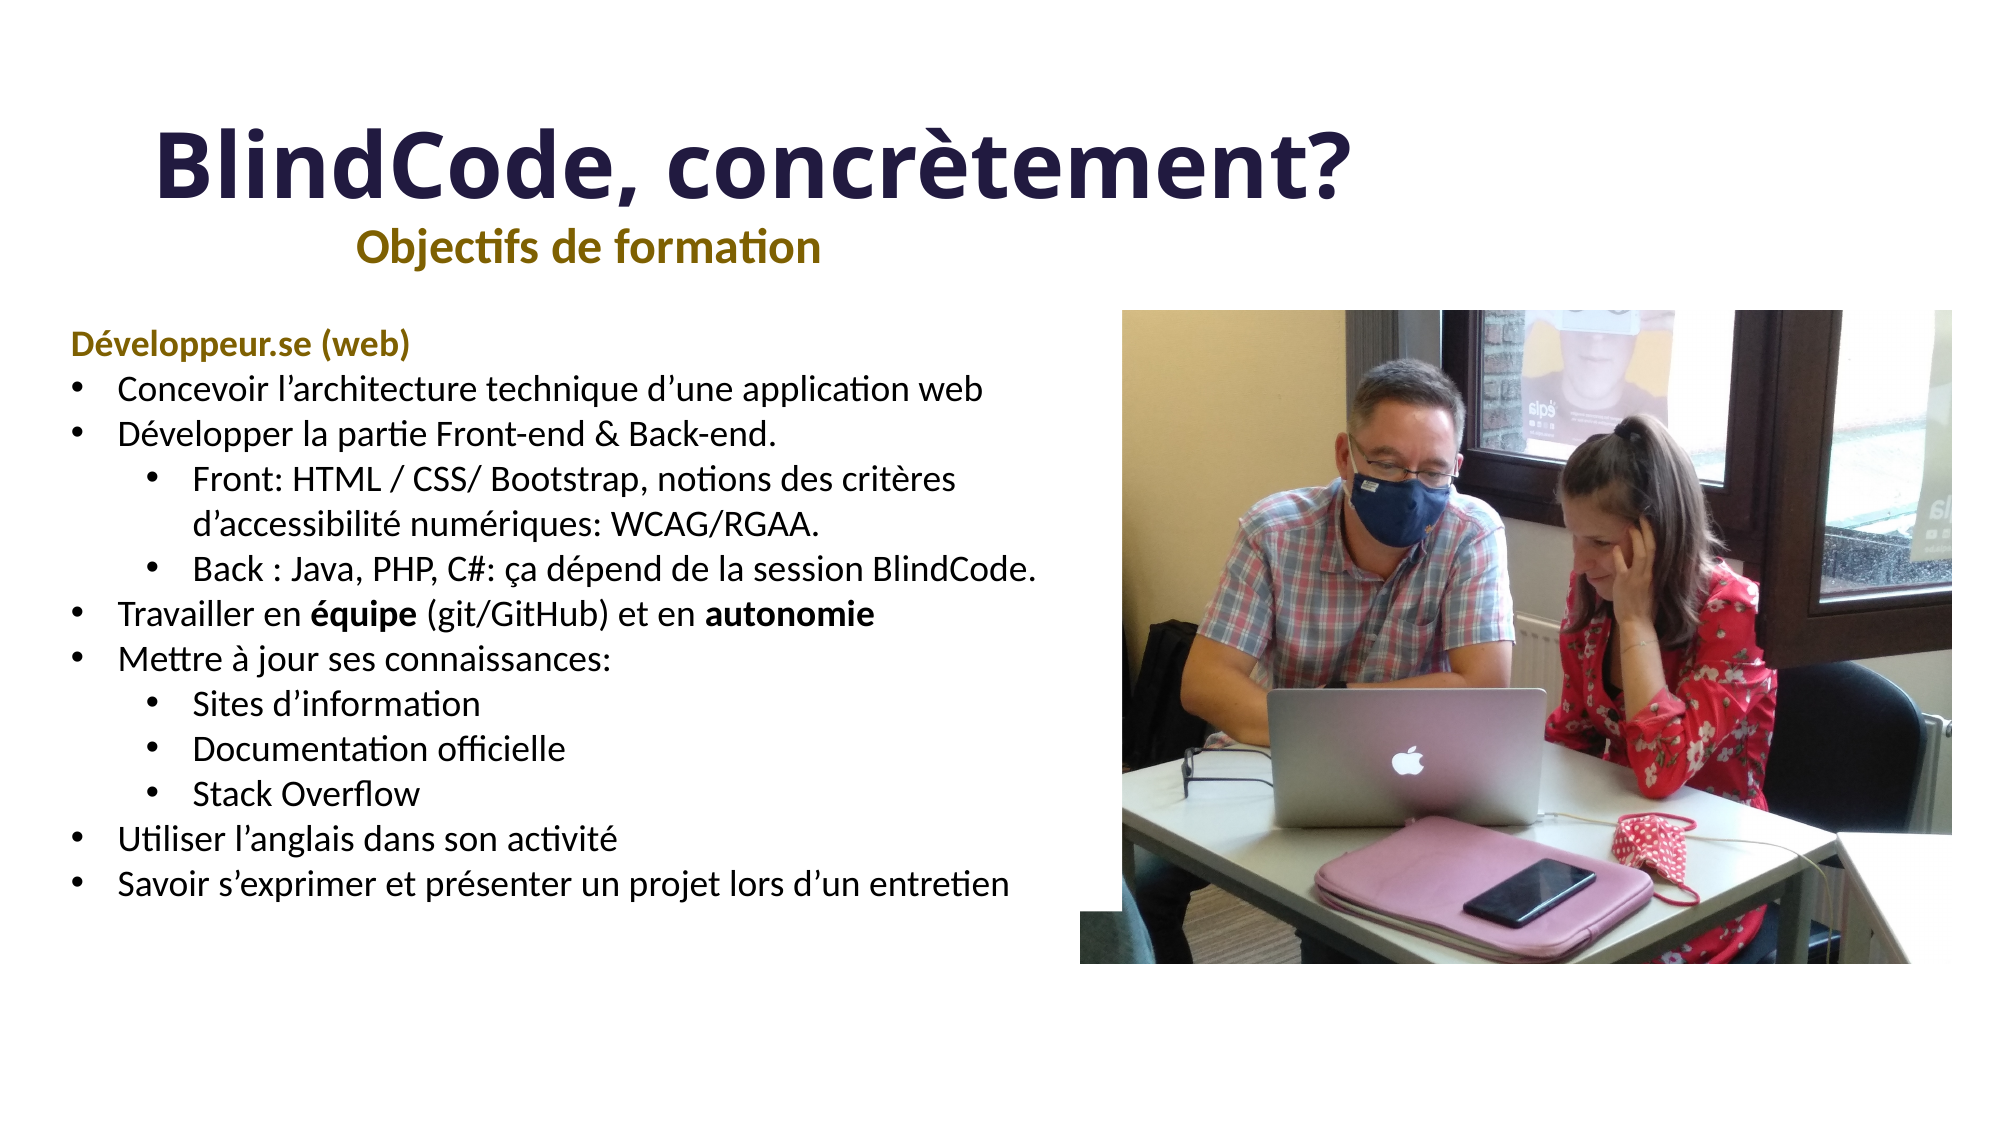

# BlindCode, concrètement?
Objectifs de formation
Développeur.se (web)
Concevoir l’architecture technique d’une application web
Développer la partie Front-end & Back-end.
Front: HTML / CSS/ Bootstrap, notions des critères d’accessibilité numériques: WCAG/RGAA.
Back : Java, PHP, C#: ça dépend de la session BlindCode.
Travailler en équipe (git/GitHub) et en autonomie
Mettre à jour ses connaissances:
Sites d’information
Documentation officielle
Stack Overflow
Utiliser l’anglais dans son activité
Savoir s’exprimer et présenter un projet lors d’un entretien